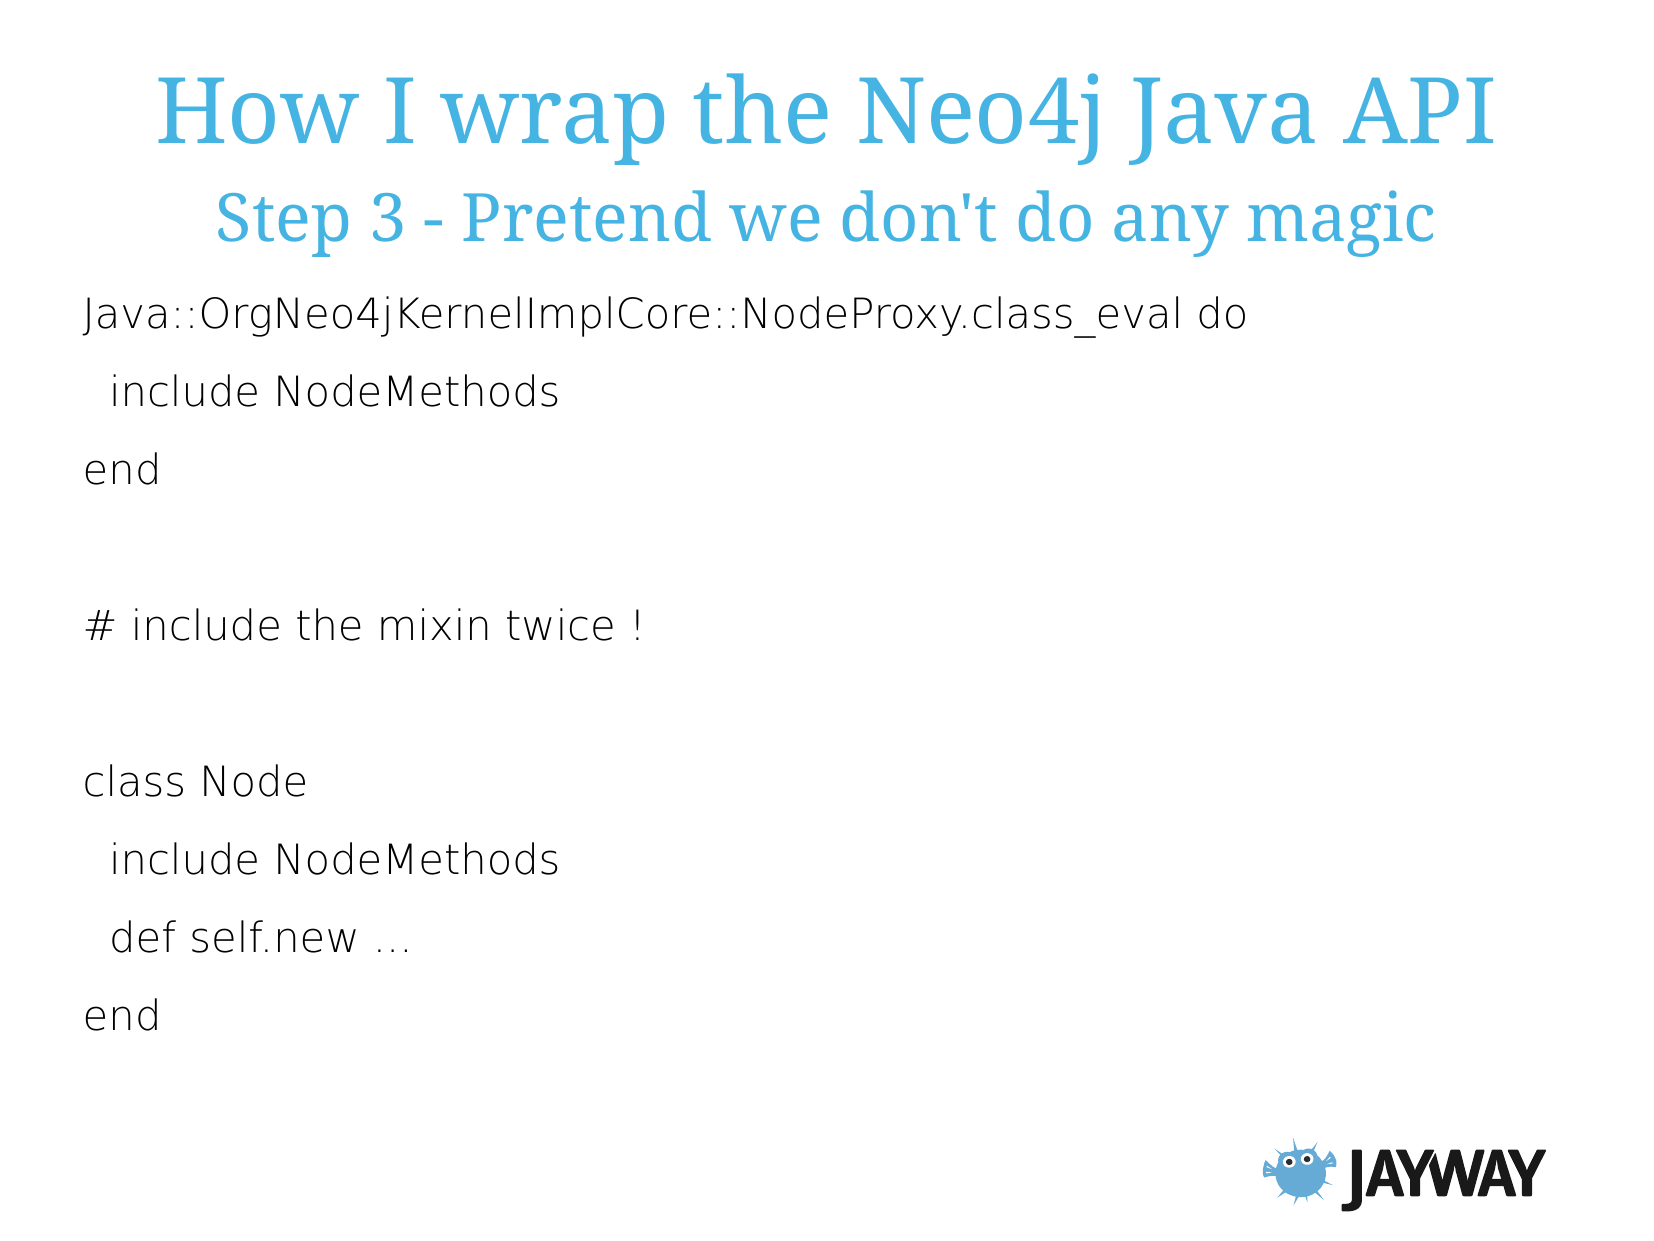

# How I wrap the Neo4j Java API Step 3 - Pretend we don't do any magic
Java::OrgNeo4jKernelImplCore::NodeProxy.class_eval do
 include NodeMethods
end
# include the mixin twice !
class Node
 include NodeMethods
 def self.new ...
end